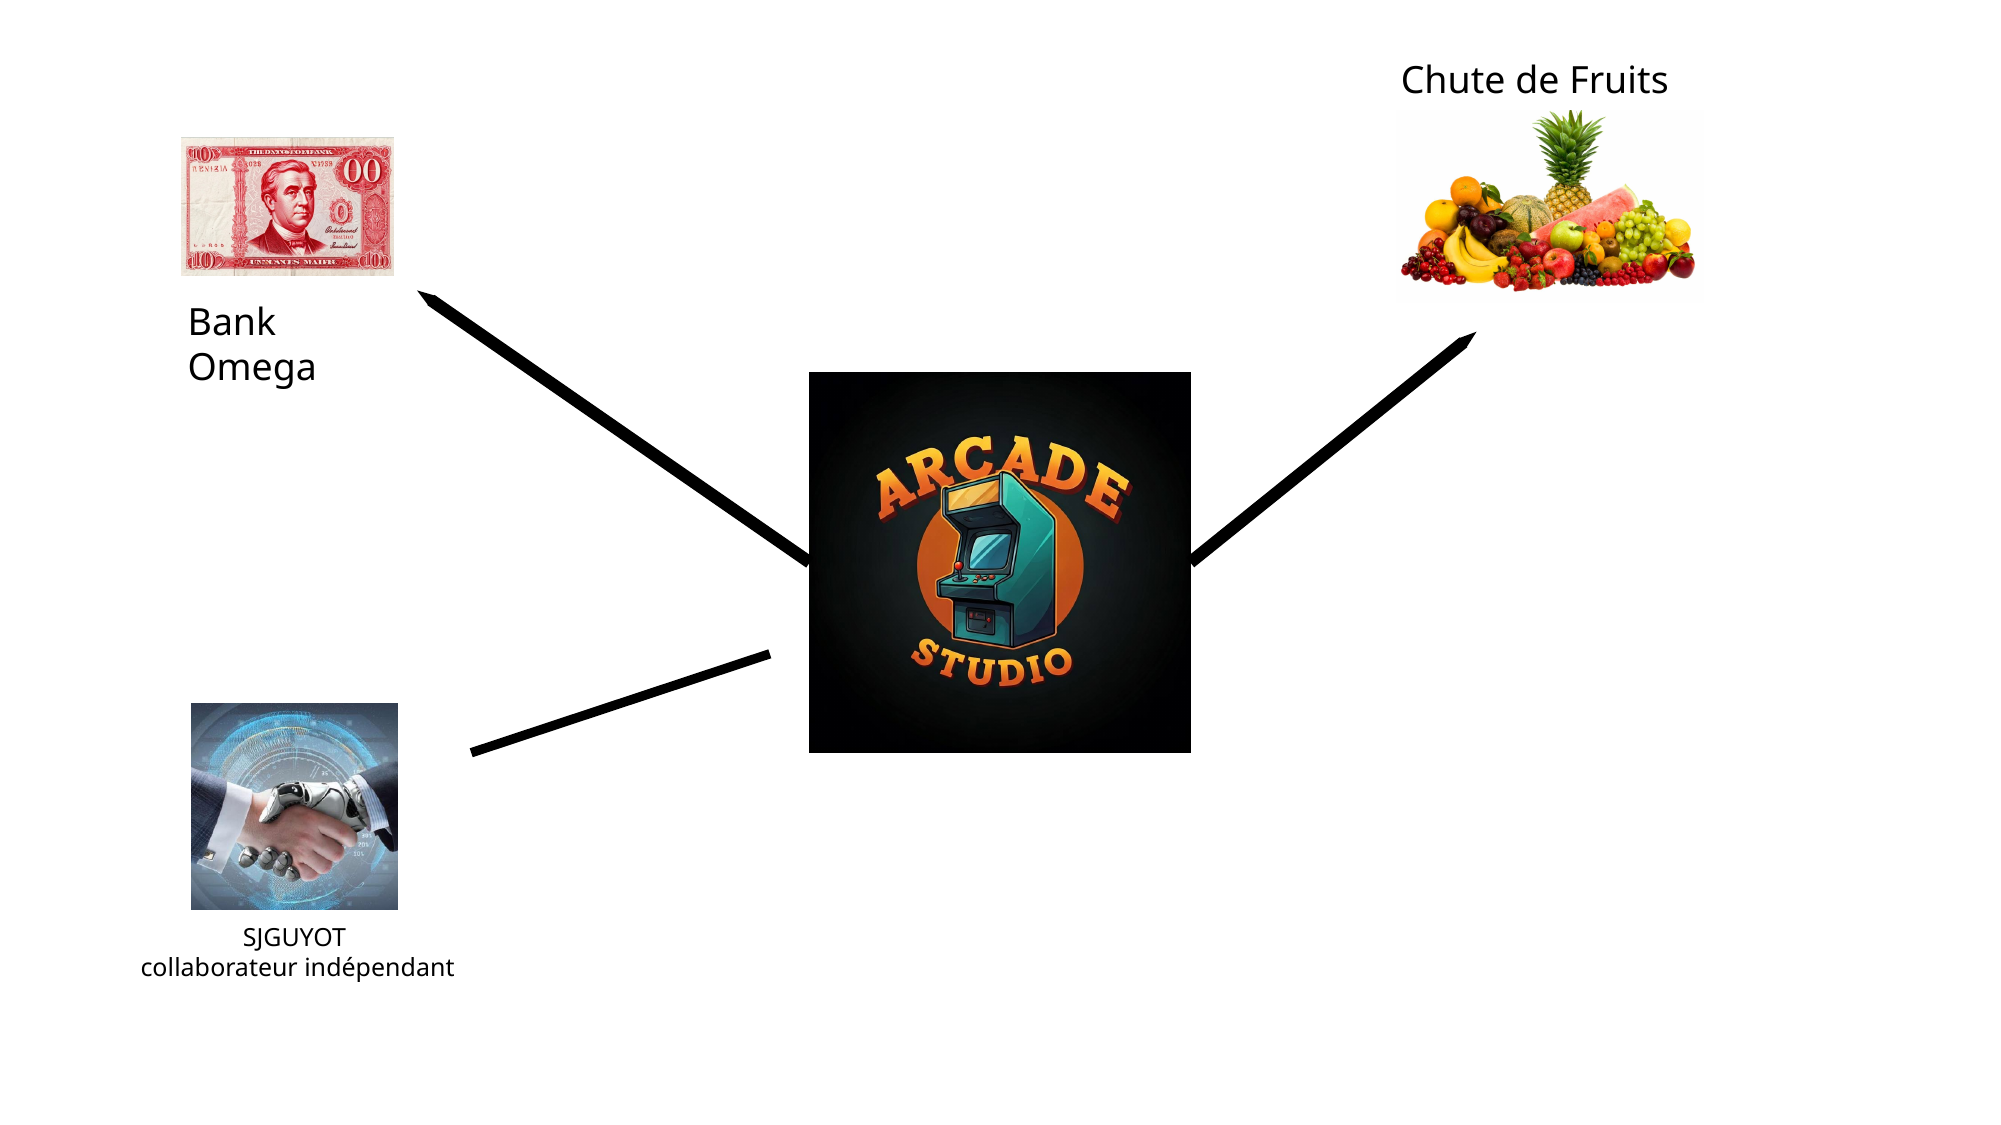

Chute de Fruits
Bank Omega
SJGUYOT
 collaborateur indépendant